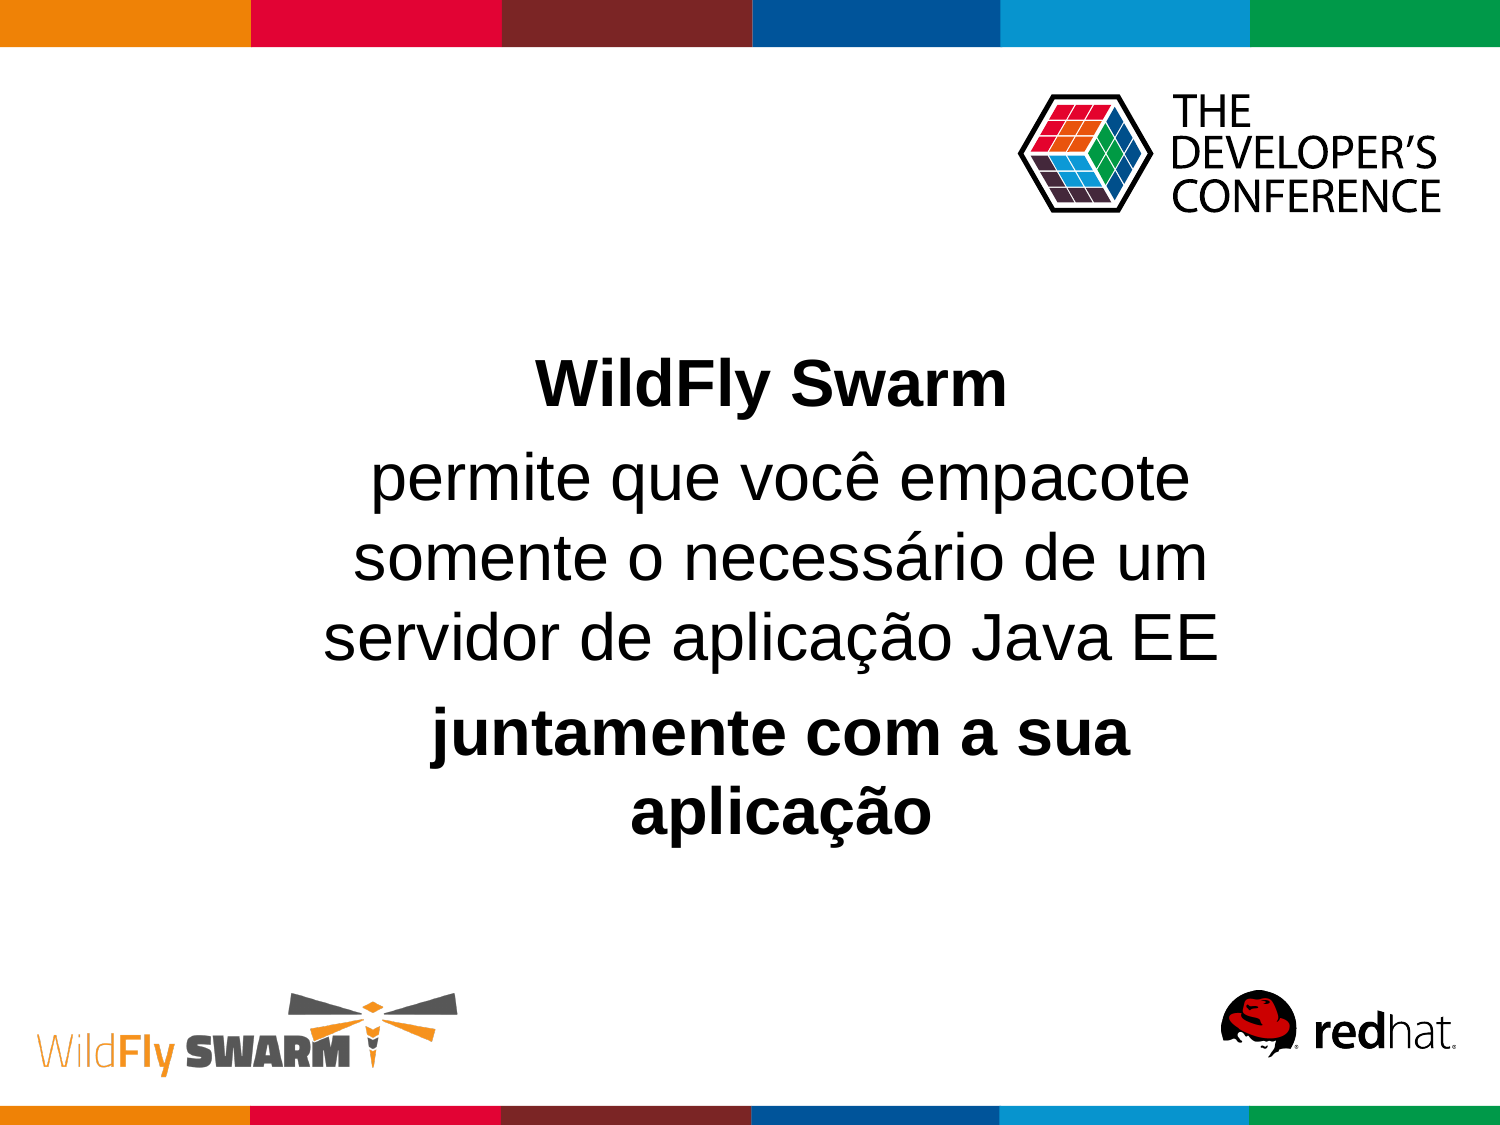

# WildFly Swarm
permite que você empacote somente o necessário de um servidor de aplicação Java EE
juntamente com a sua aplicação